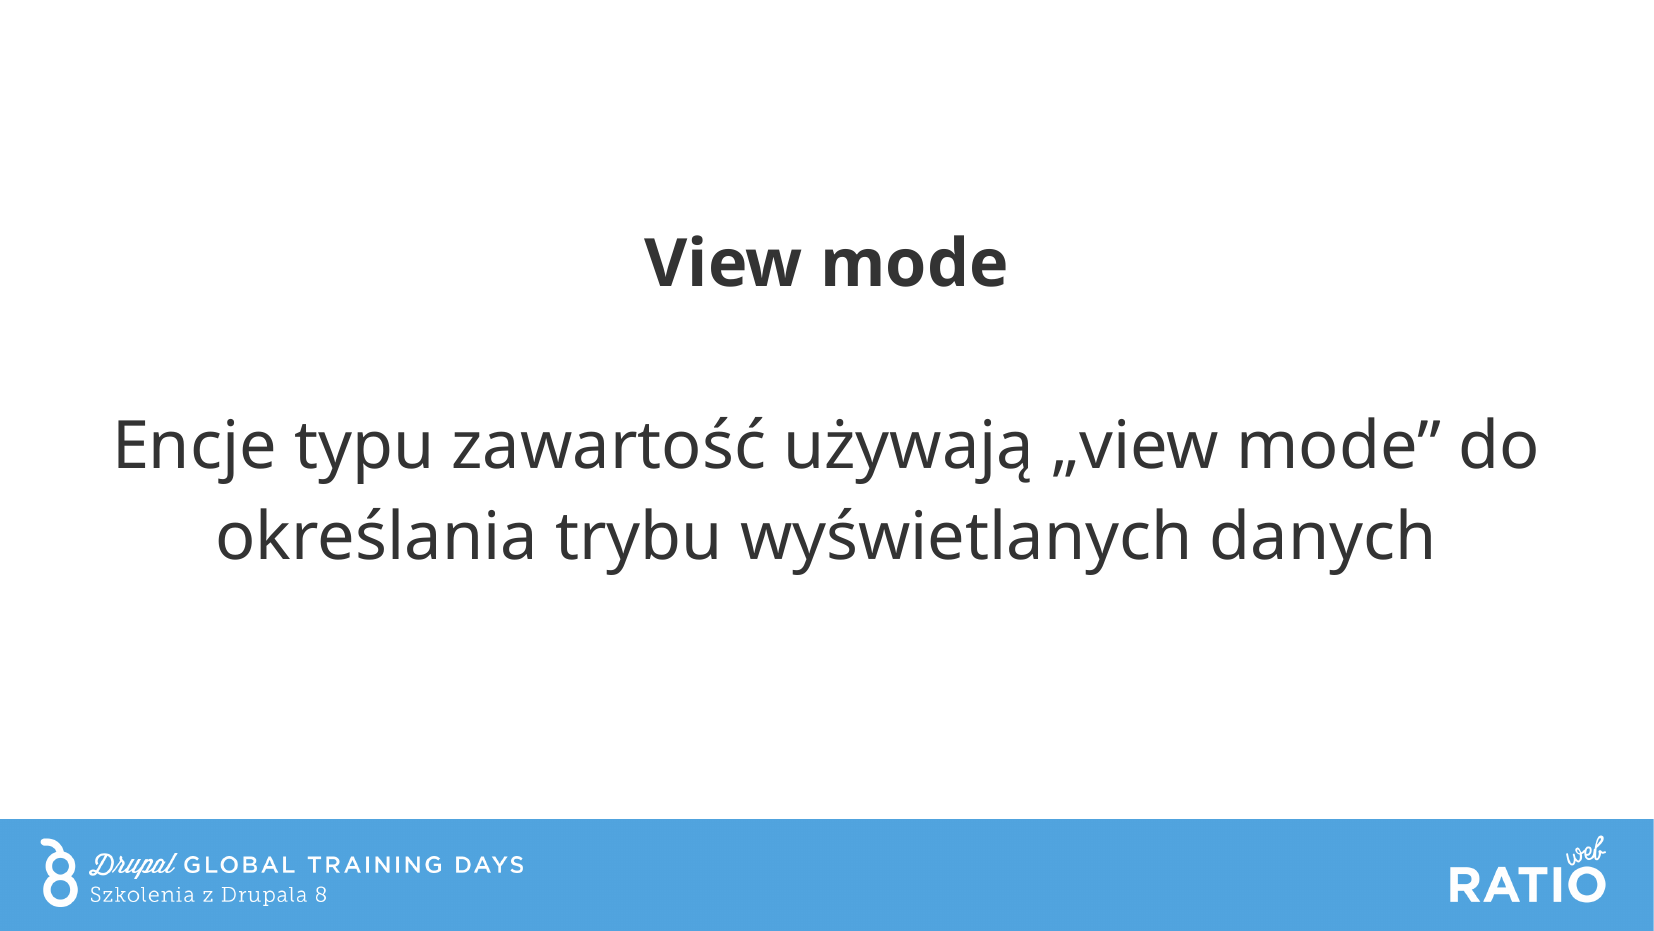

# View mode
Encje typu zawartość używają „view mode” do określania trybu wyświetlanych danych